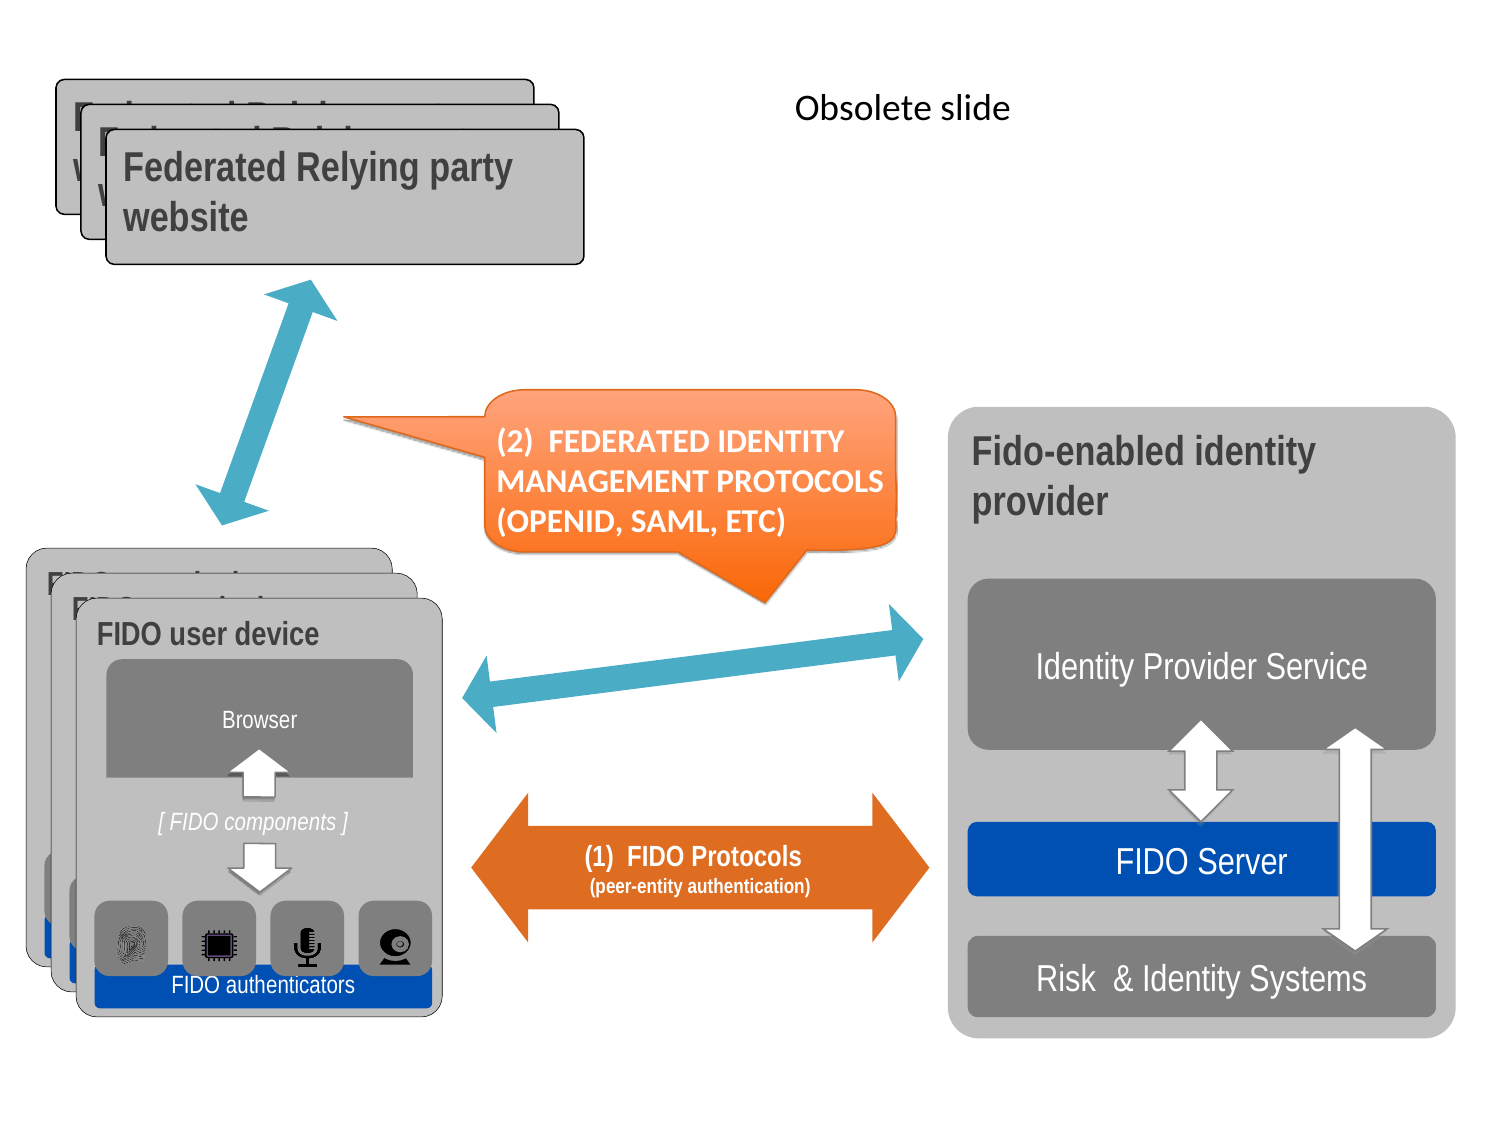

Obsolete slide
Federated Relying party website
Federated Relying party website
Federated Relying party website
(2) FEDERATED IDENTITY
MANAGEMENT PROTOCOLS
(OPENID, SAML, ETC)
Fido-enabled identity provider
FIDO user device
Browser
[ FIDO components ]
FIDO authenticators
FIDO user device
Browser
[ FIDO components ]
FIDO authenticators
Identity Provider Service
FIDO user device
Browser
[ FIDO components ]
FIDO authenticators
(1) FIDO Protocols
(peer-entity authentication)
FIDO Server
Risk & Identity Systems